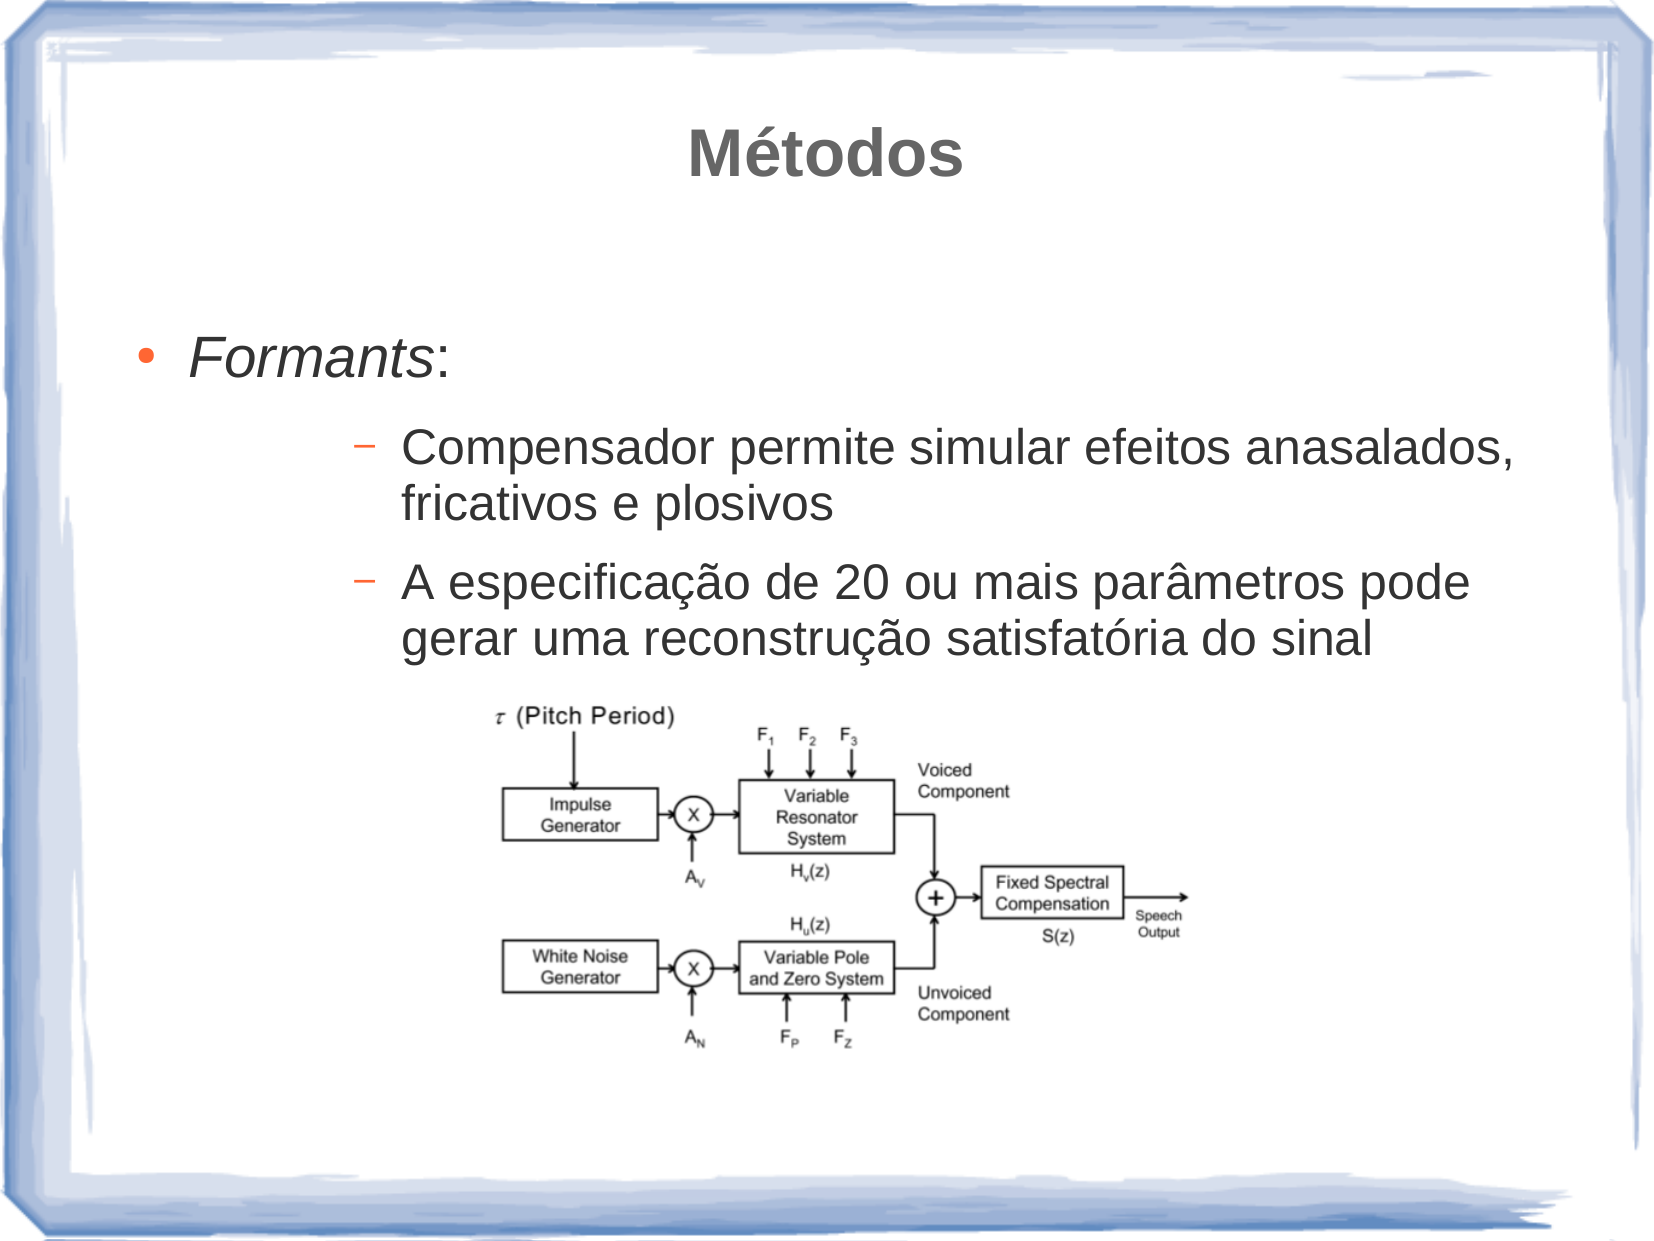

# Métodos
Formants:
Compensador permite simular efeitos anasalados, fricativos e plosivos
A especificação de 20 ou mais parâmetros pode gerar uma reconstrução satisfatória do sinal